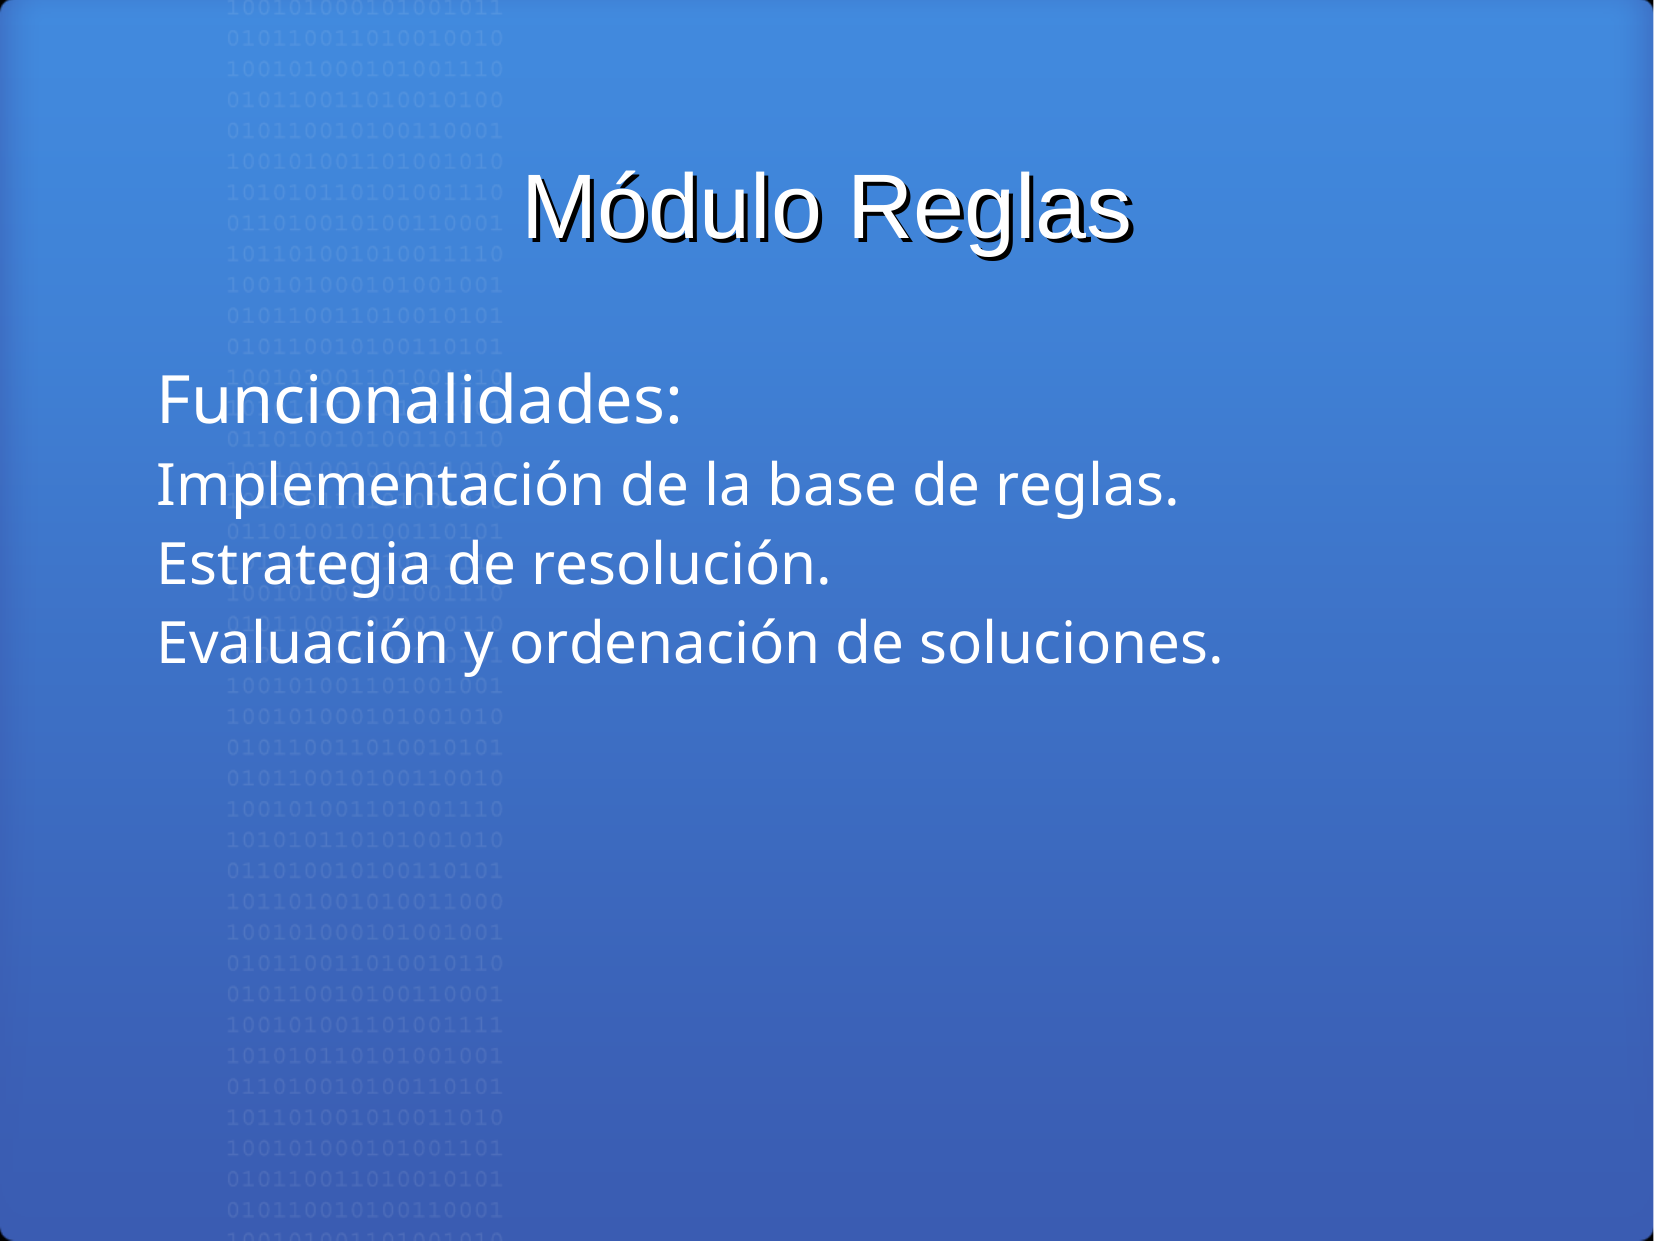

# Módulo Reglas
Funcionalidades:
Implementación de la base de reglas.
Estrategia de resolución.
Evaluación y ordenación de soluciones.